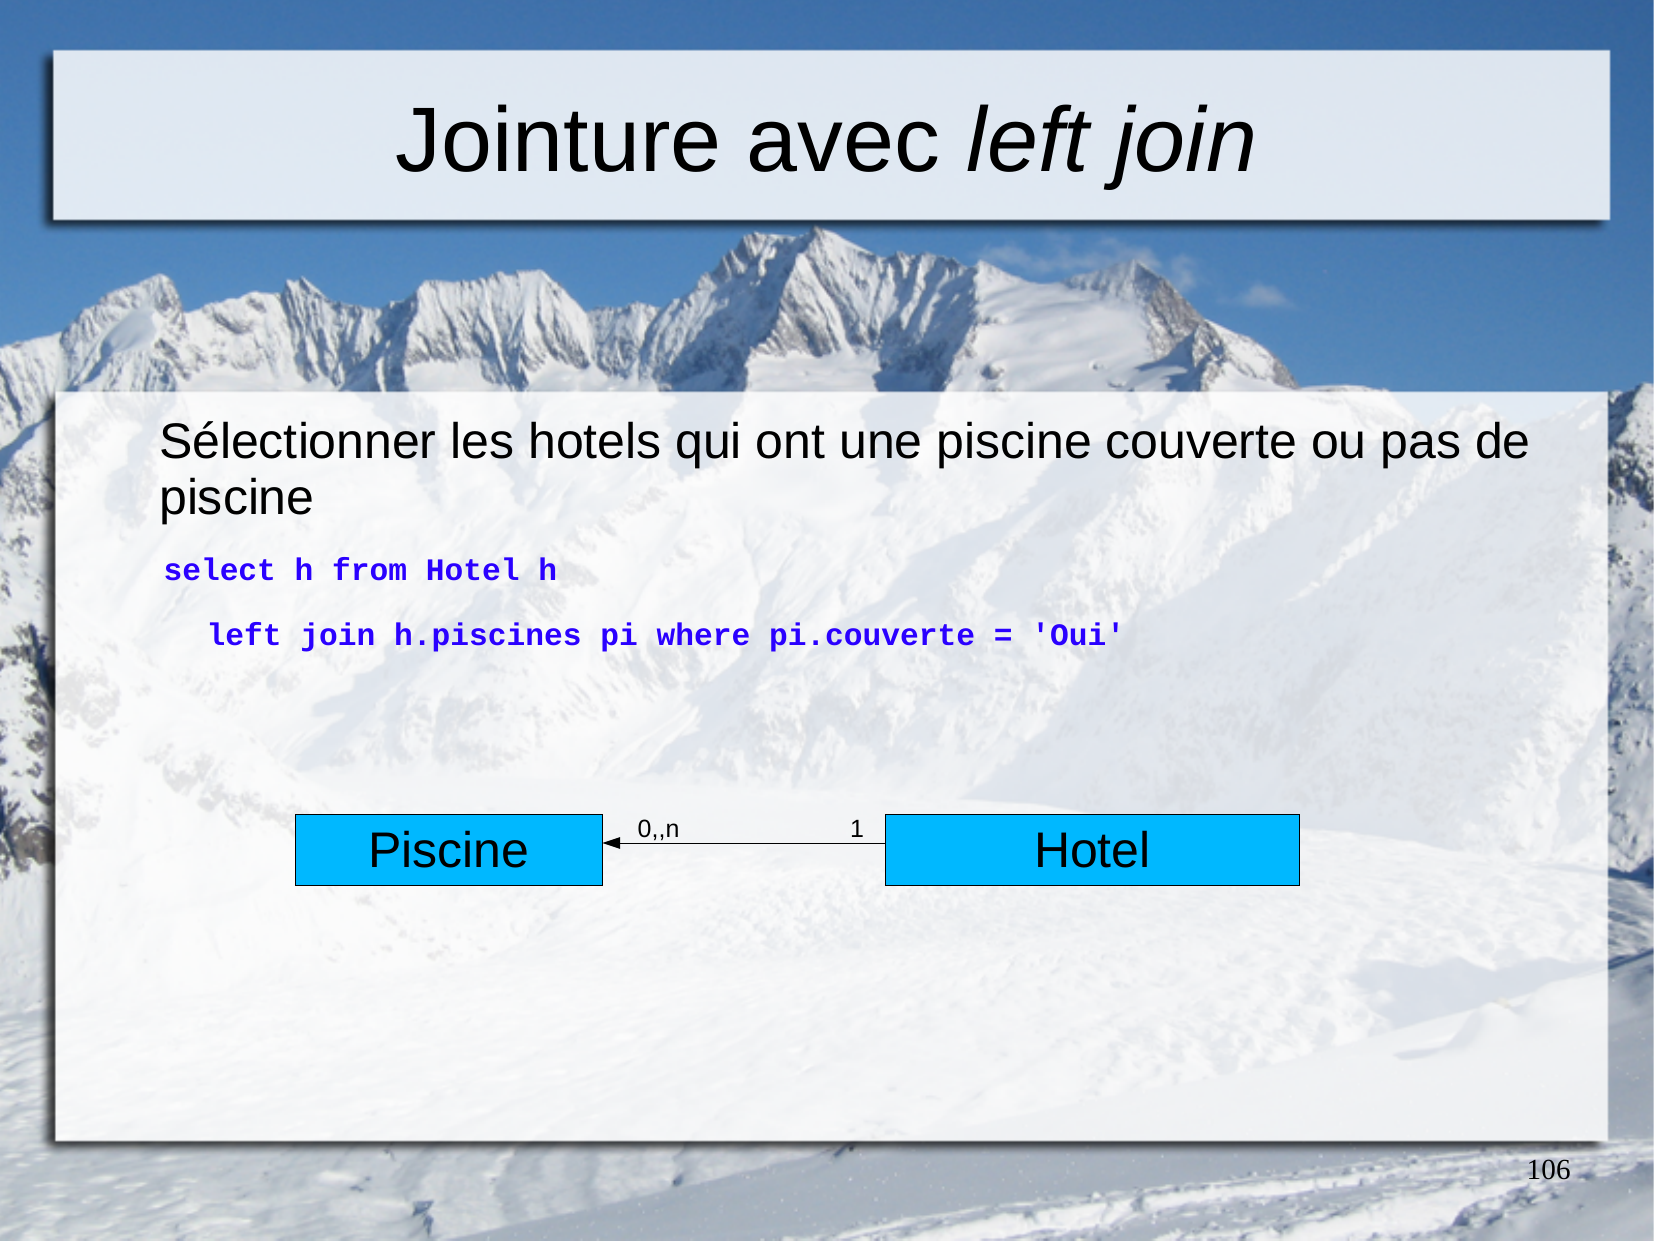

# Jointure avec left join
Sélectionner les hotels qui ont une piscine couverte ou pas de piscine
 select h from Hotel h
 	left join h.piscines pi where pi.couverte = 'Oui'
Piscine
0,,n
1
Hotel
106